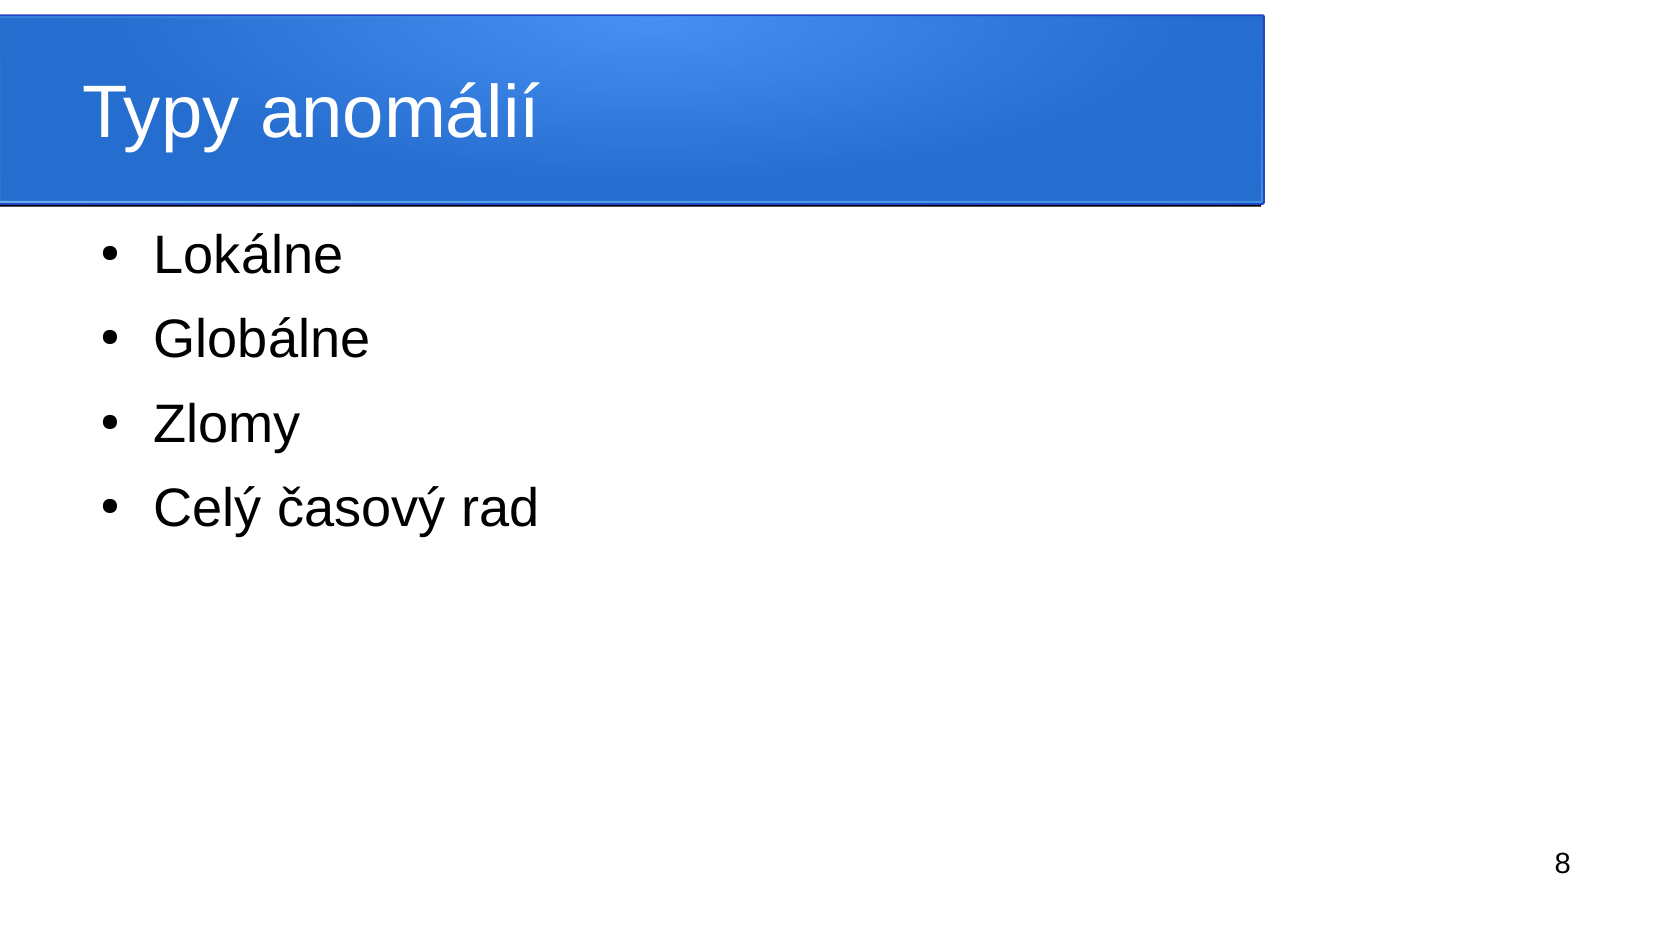

# Typy anomálií
Lokálne
Globálne
Zlomy
Celý časový rad
8